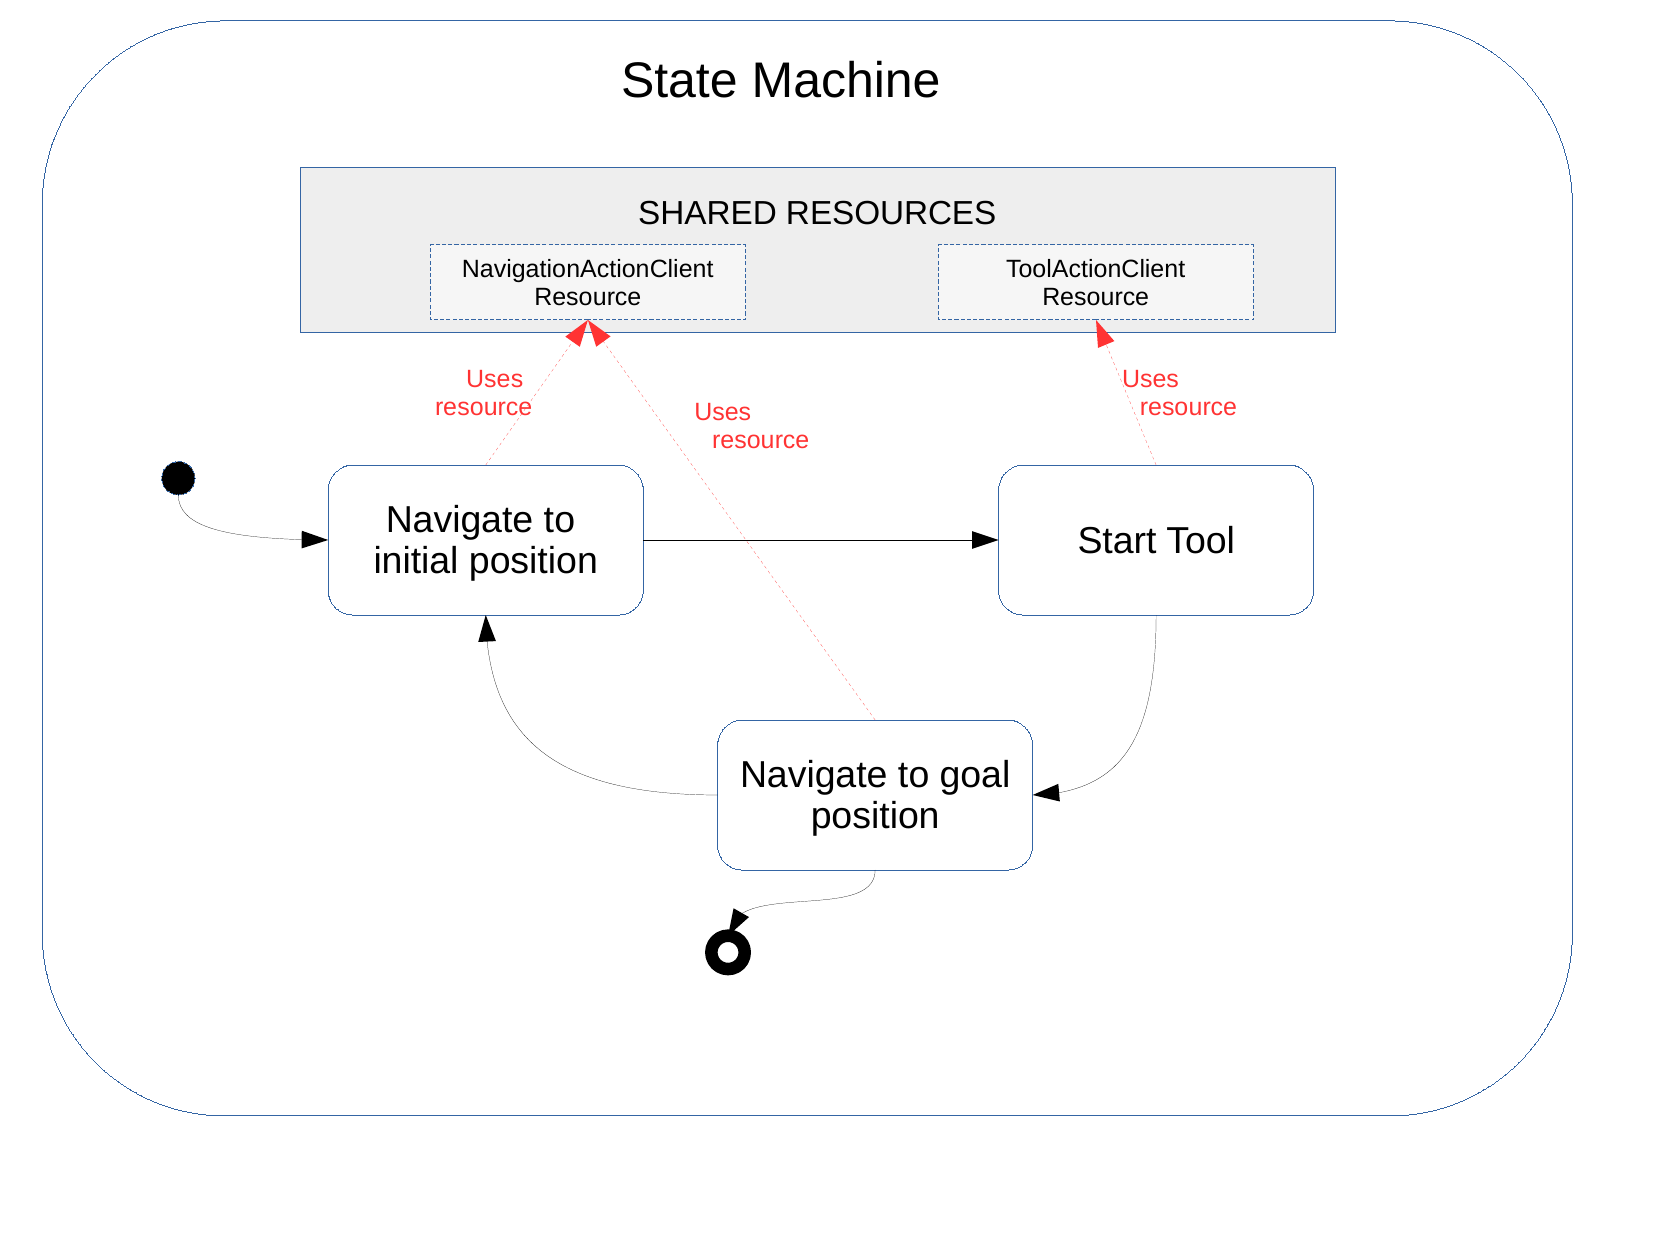

State Machine
SHARED RESOURCES
NavigationActionClient
Resource
ToolActionClient
Resource
 Uses
 resource
Navigate to
initial position
Start Tool
Navigate to goal
position